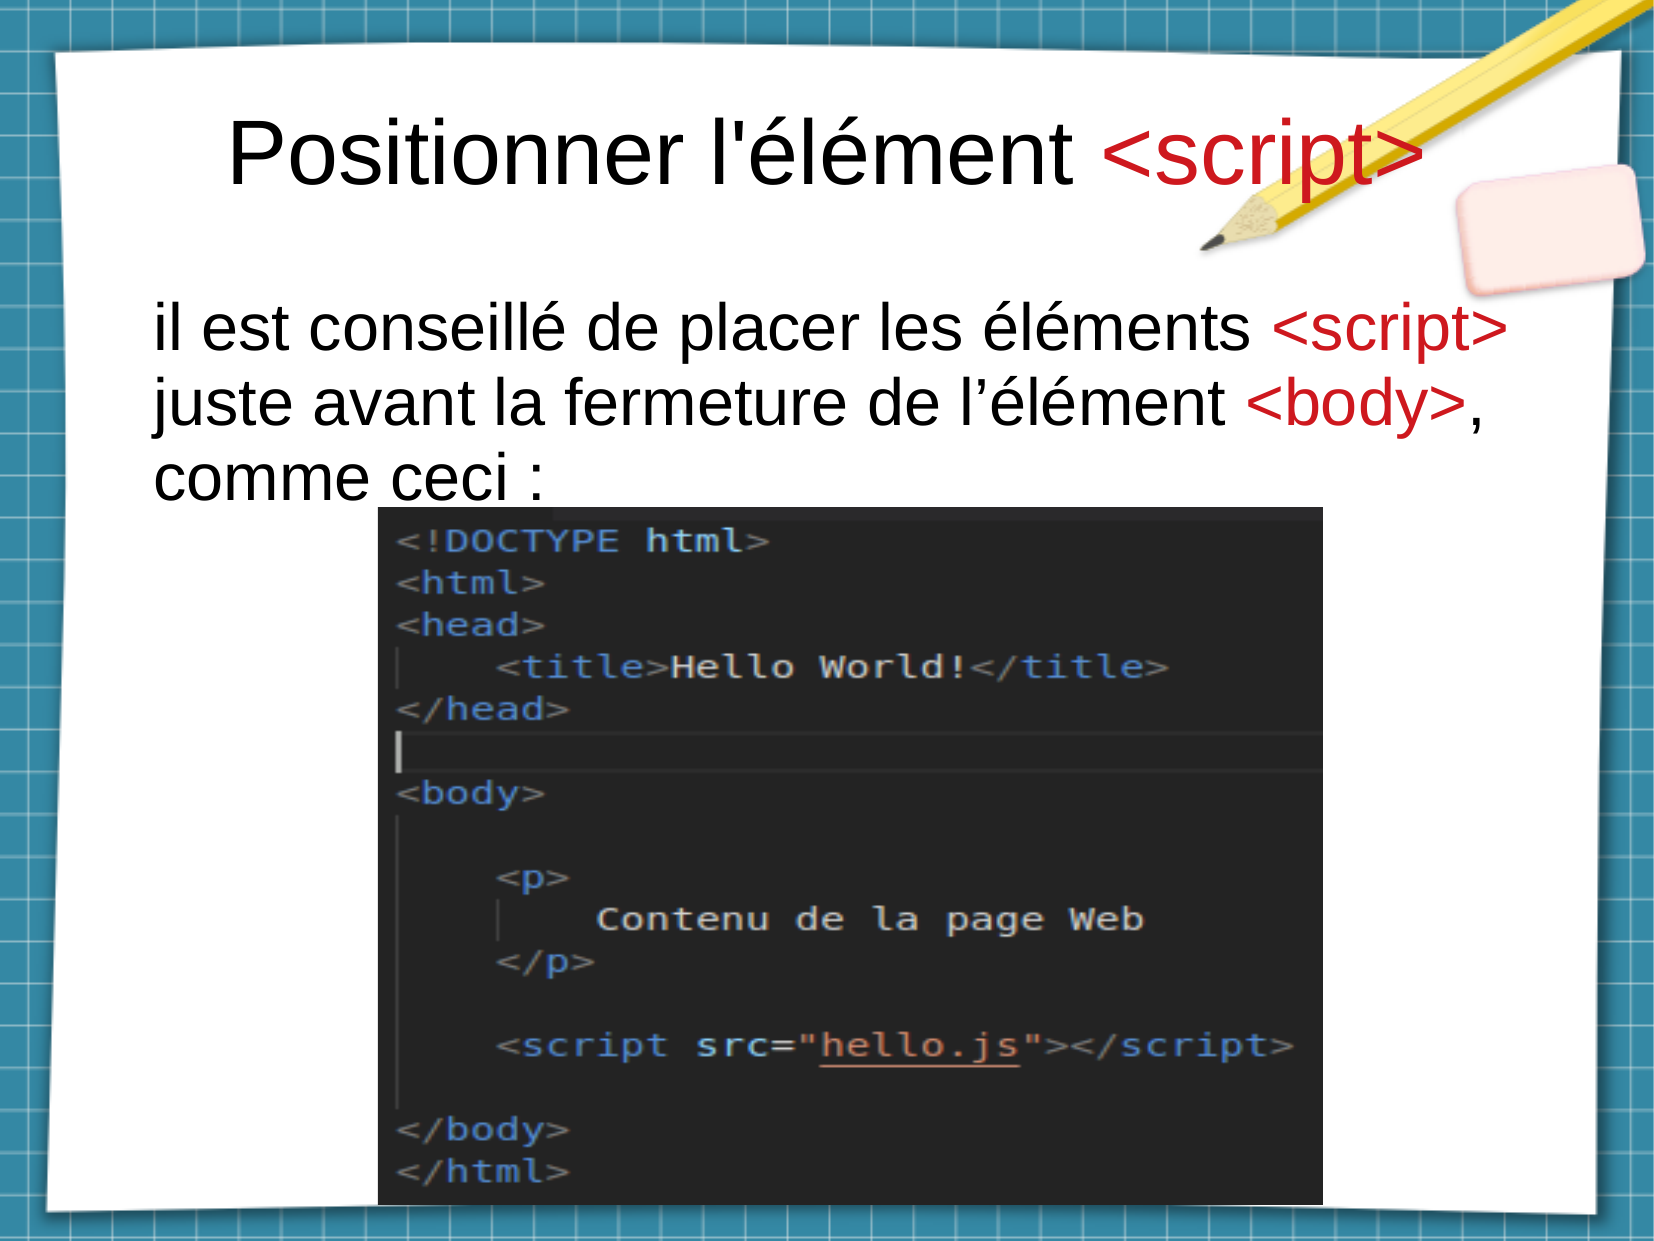

# Positionner l'élément <script>
il est conseillé de placer les éléments <script> juste avant la fermeture de l’élément <body>, comme ceci :